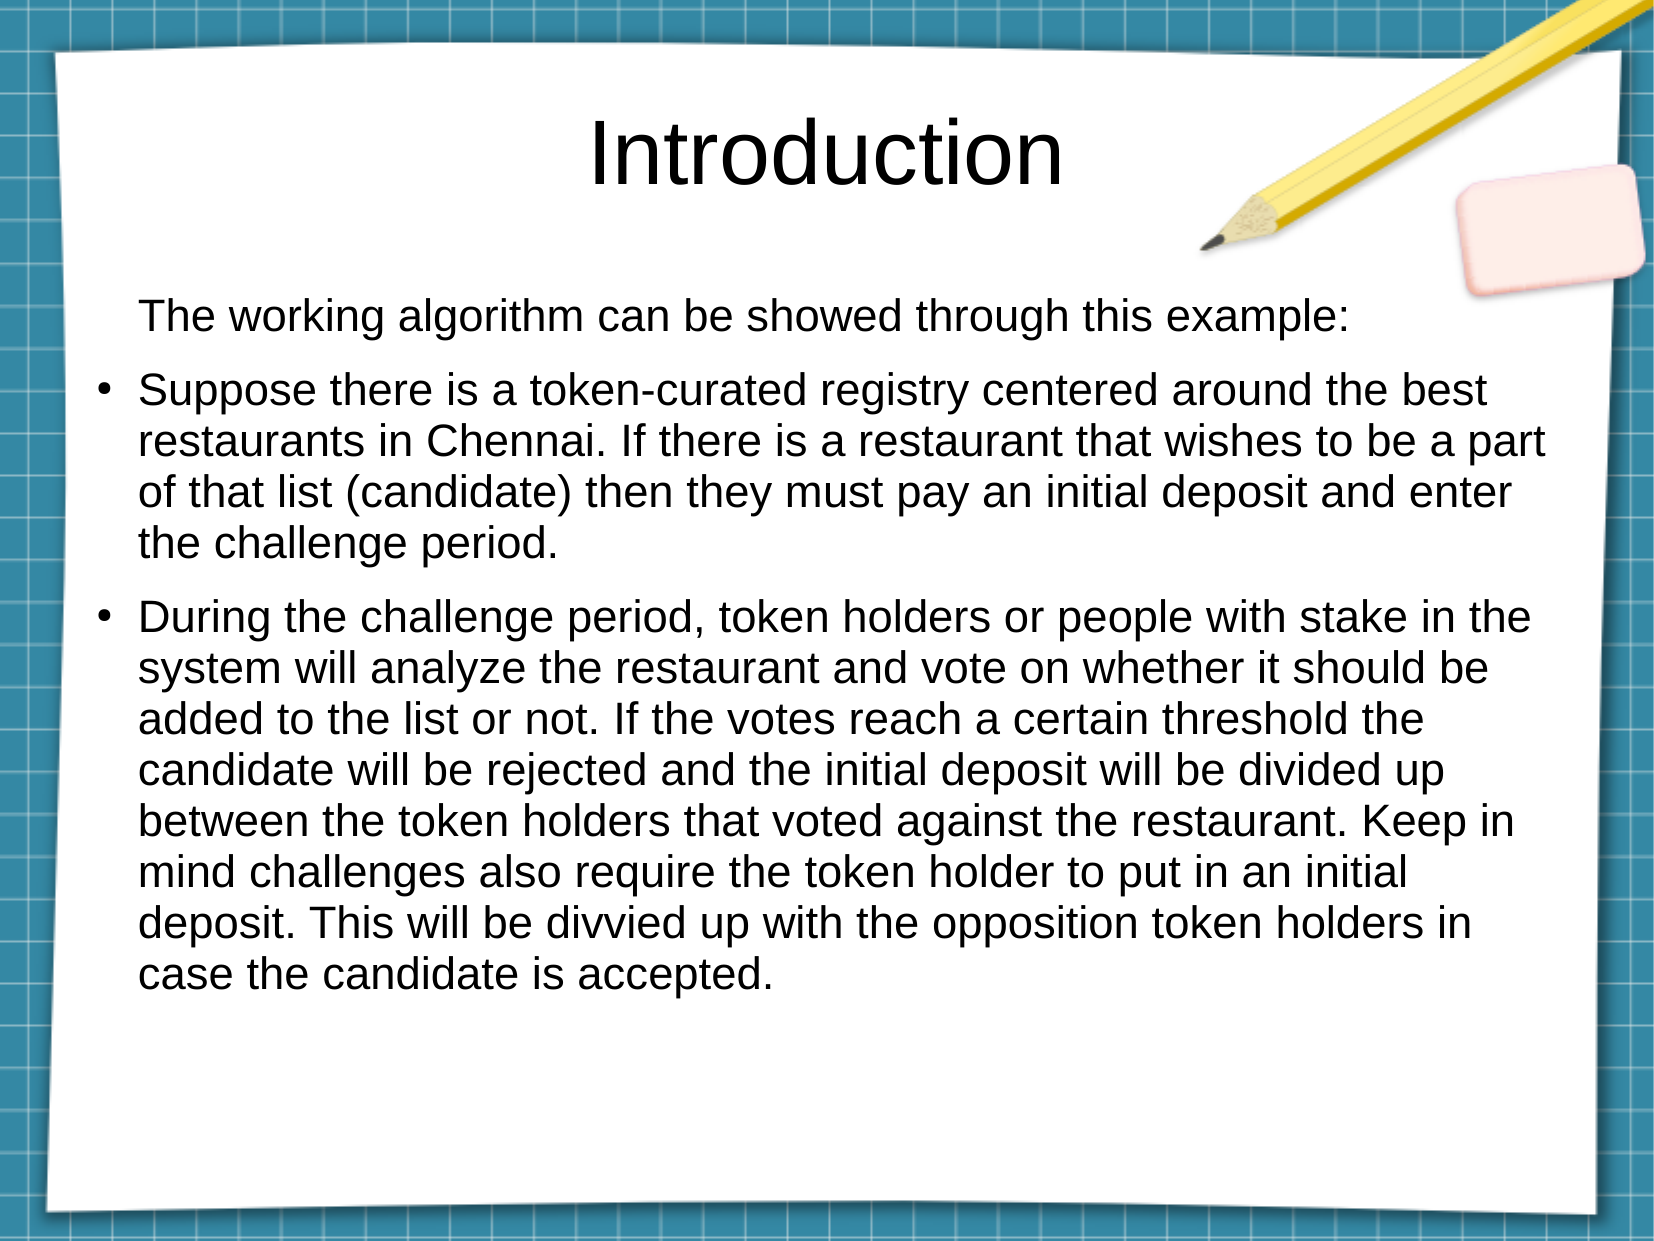

# Introduction
The working algorithm can be showed through this example:
Suppose there is a token-curated registry centered around the best restaurants in Chennai. If there is a restaurant that wishes to be a part of that list (candidate) then they must pay an initial deposit and enter the challenge period.
During the challenge period, token holders or people with stake in the system will analyze the restaurant and vote on whether it should be added to the list or not. If the votes reach a certain threshold the candidate will be rejected and the initial deposit will be divided up between the token holders that voted against the restaurant. Keep in mind challenges also require the token holder to put in an initial deposit. This will be divvied up with the opposition token holders in case the candidate is accepted.